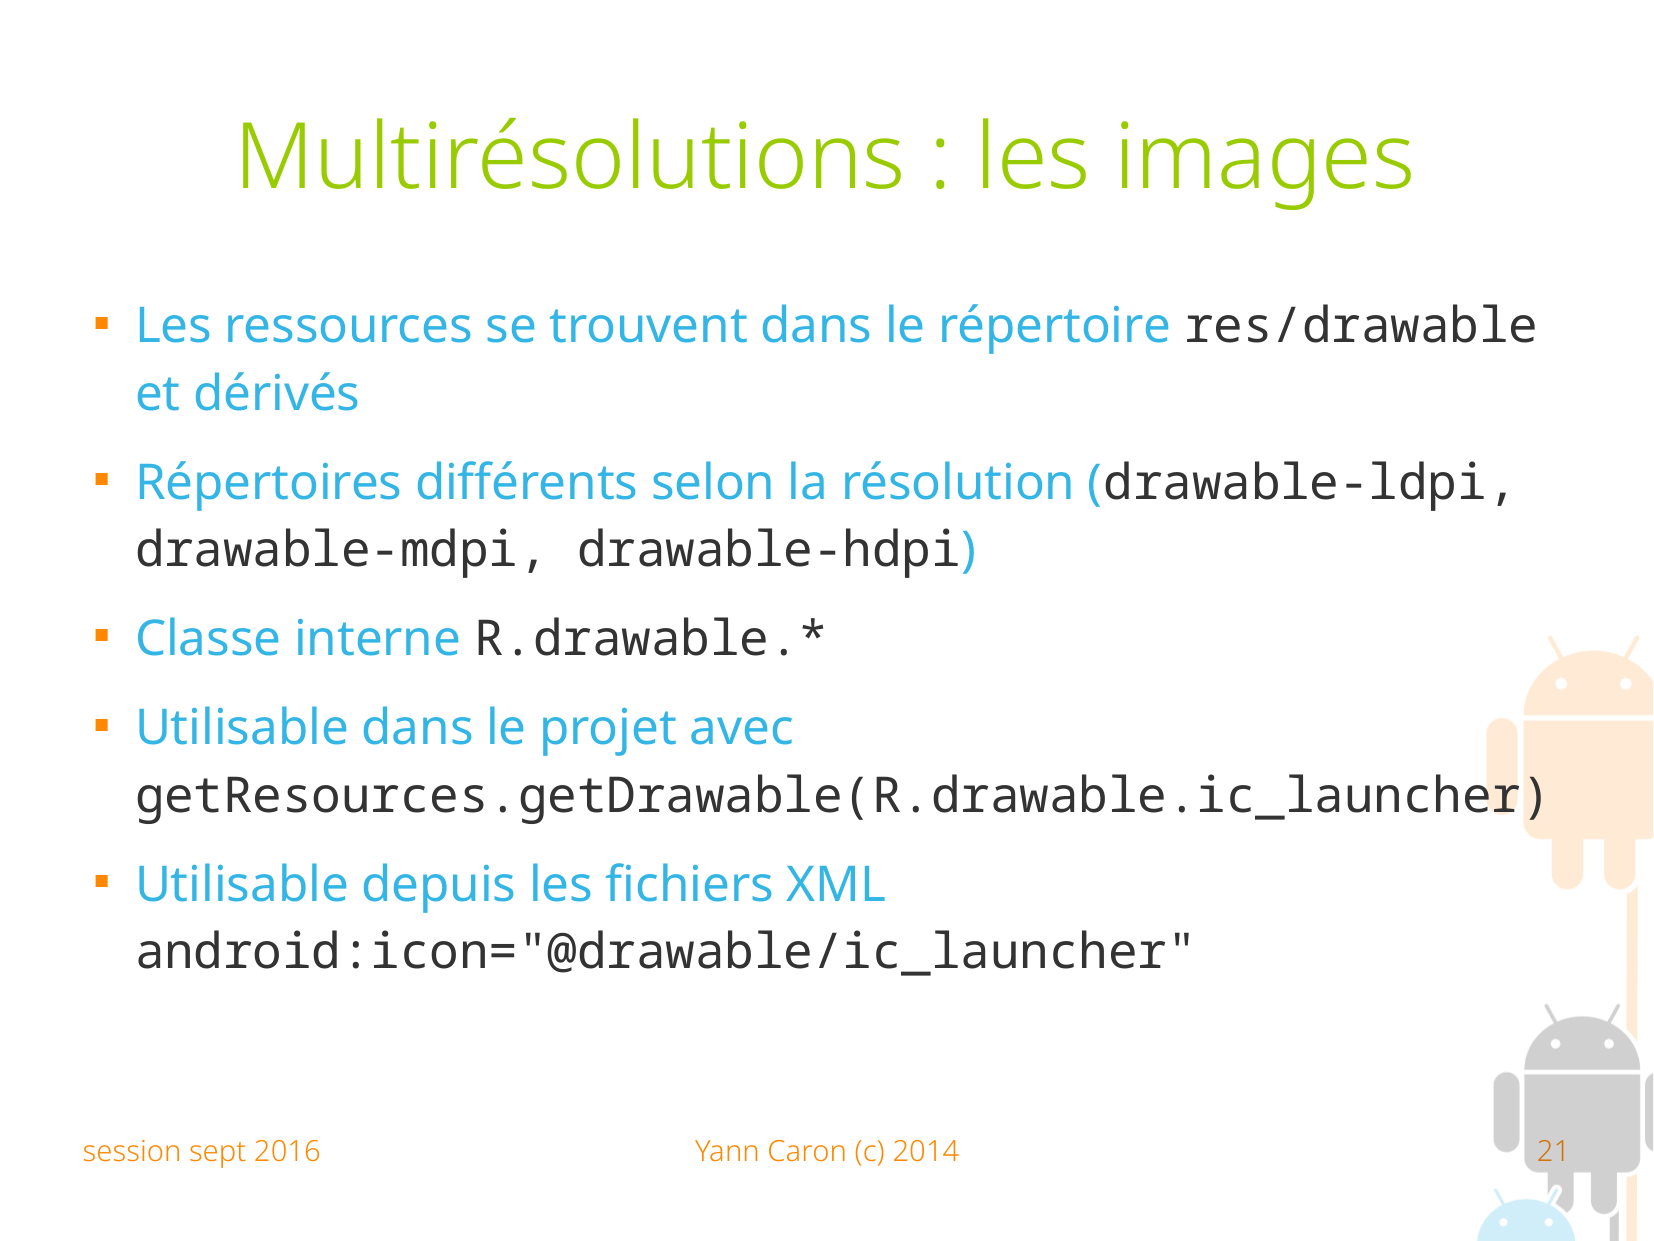

# Multirésolutions : les images
Les ressources se trouvent dans le répertoire res/drawable et dérivés
Répertoires différents selon la résolution (drawable-ldpi, drawable-mdpi, drawable-hdpi)
Classe interne R.drawable.*
Utilisable dans le projet avec getResources.getDrawable(R.drawable.ic_launcher)
Utilisable depuis les fichiers XML android:icon="@drawable/ic_launcher"
session sept 2016
Yann Caron (c) 2014
21